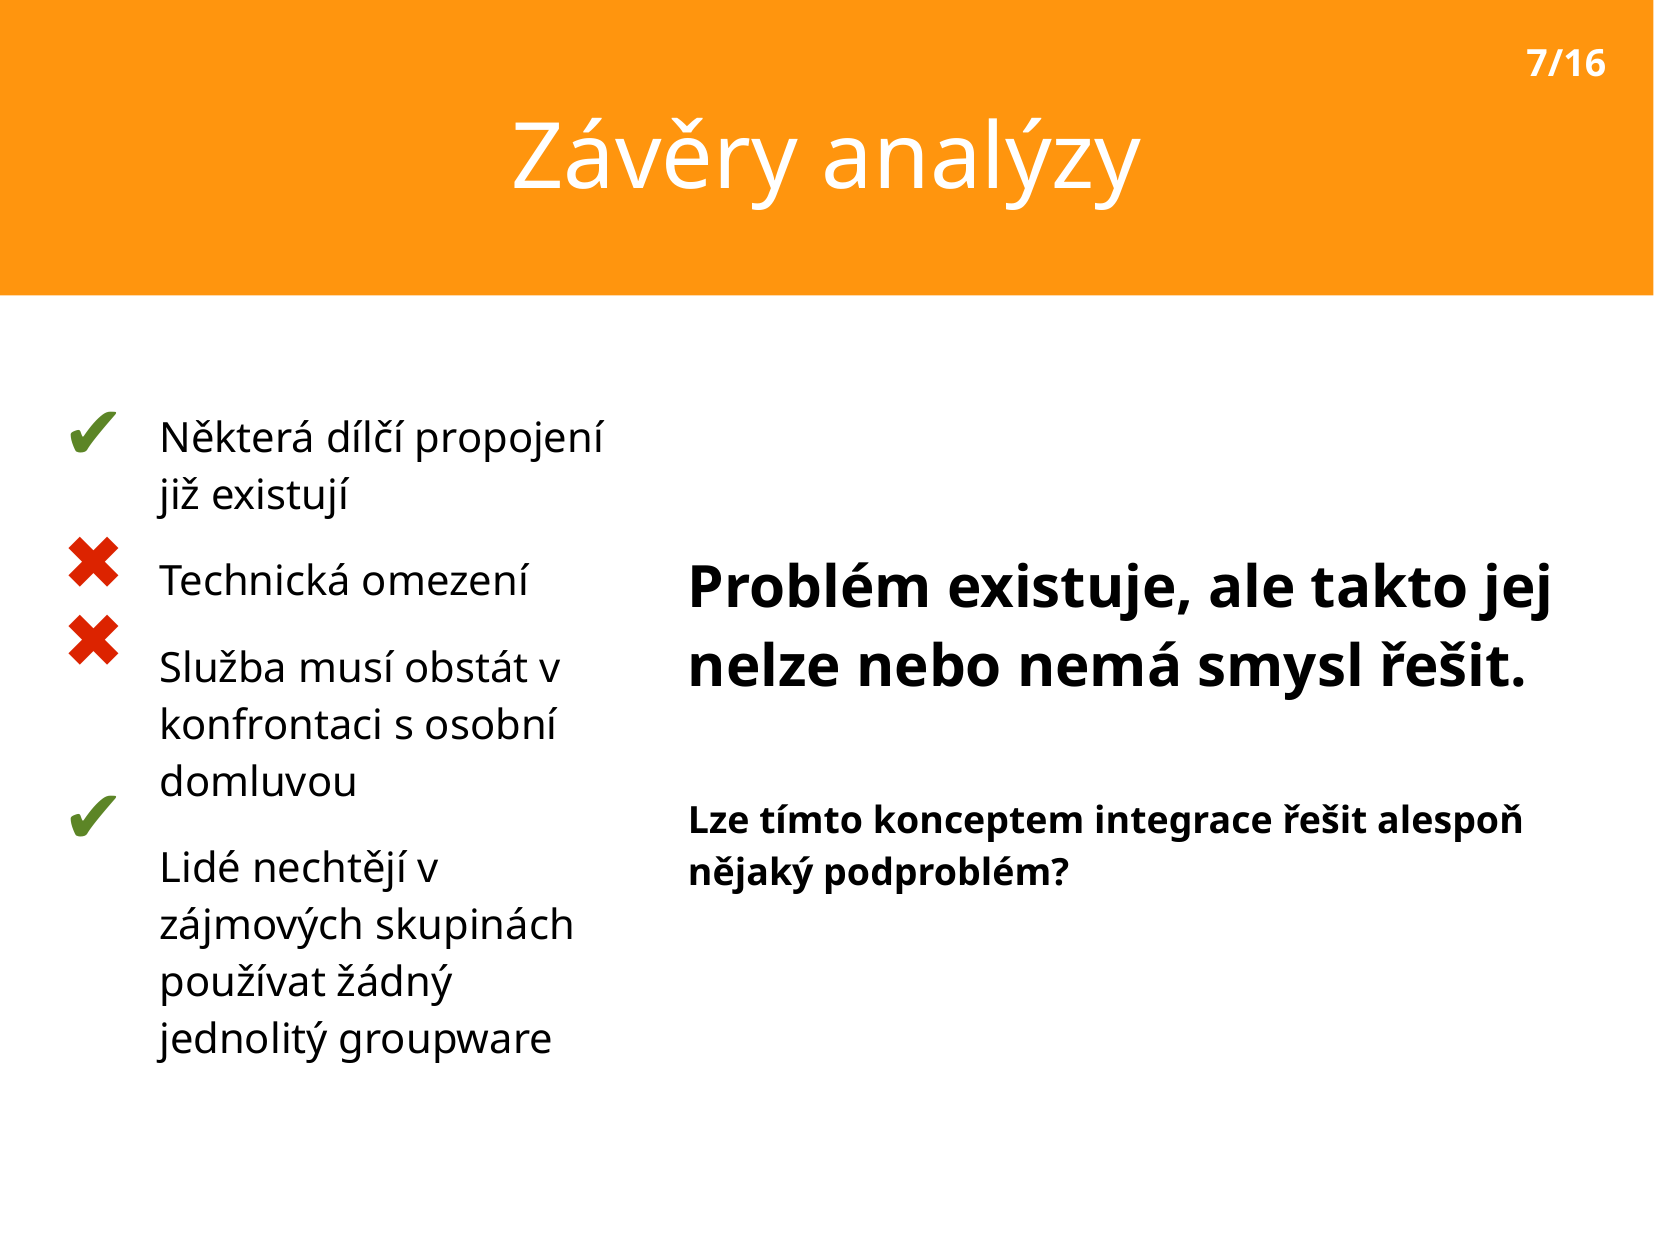

7/16
# Závěry analýzy
✔
Některá dílčí propojení již existují
Technická omezení
Služba musí obstát v konfrontaci s osobní domluvou
Lidé nechtějí v zájmových skupinách používat žádný jednolitý groupware
✖
Problém existuje, ale takto jej nelze nebo nemá smysl řešit.
Lze tímto konceptem integrace řešit alespoň nějaký podproblém?
✖
✔